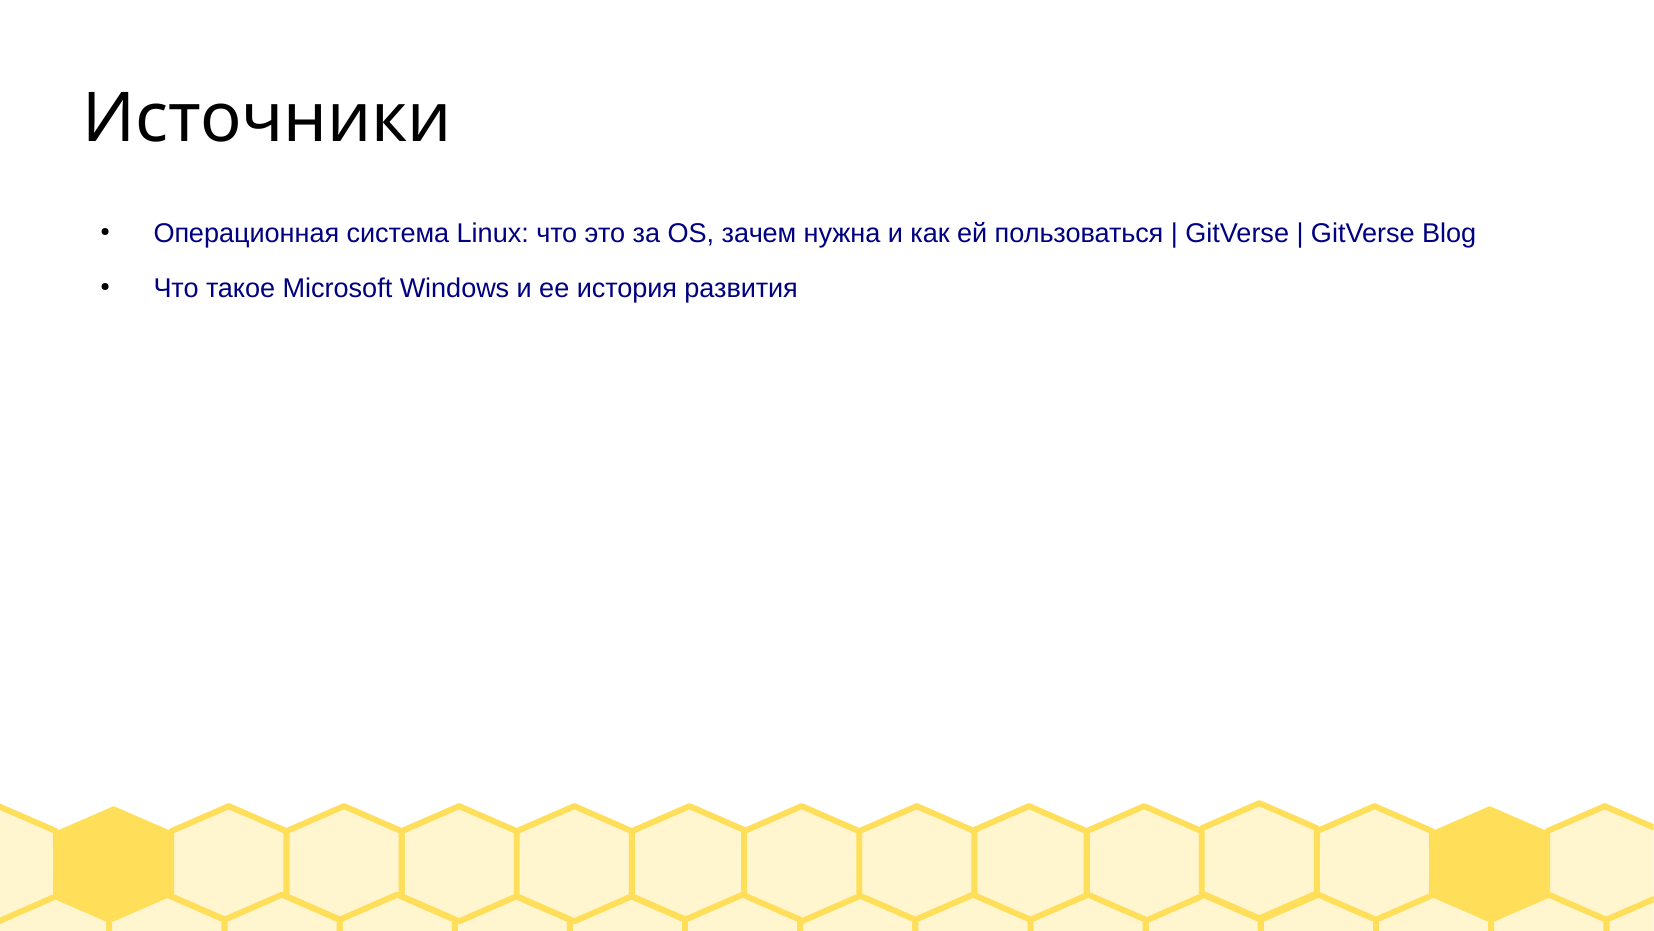

# Источники
Операционная система Linux: что это за OS, зачем нужна и как ей пользоваться | GitVerse | GitVerse Blog
Что такое Microsoft Windows и ее история развития